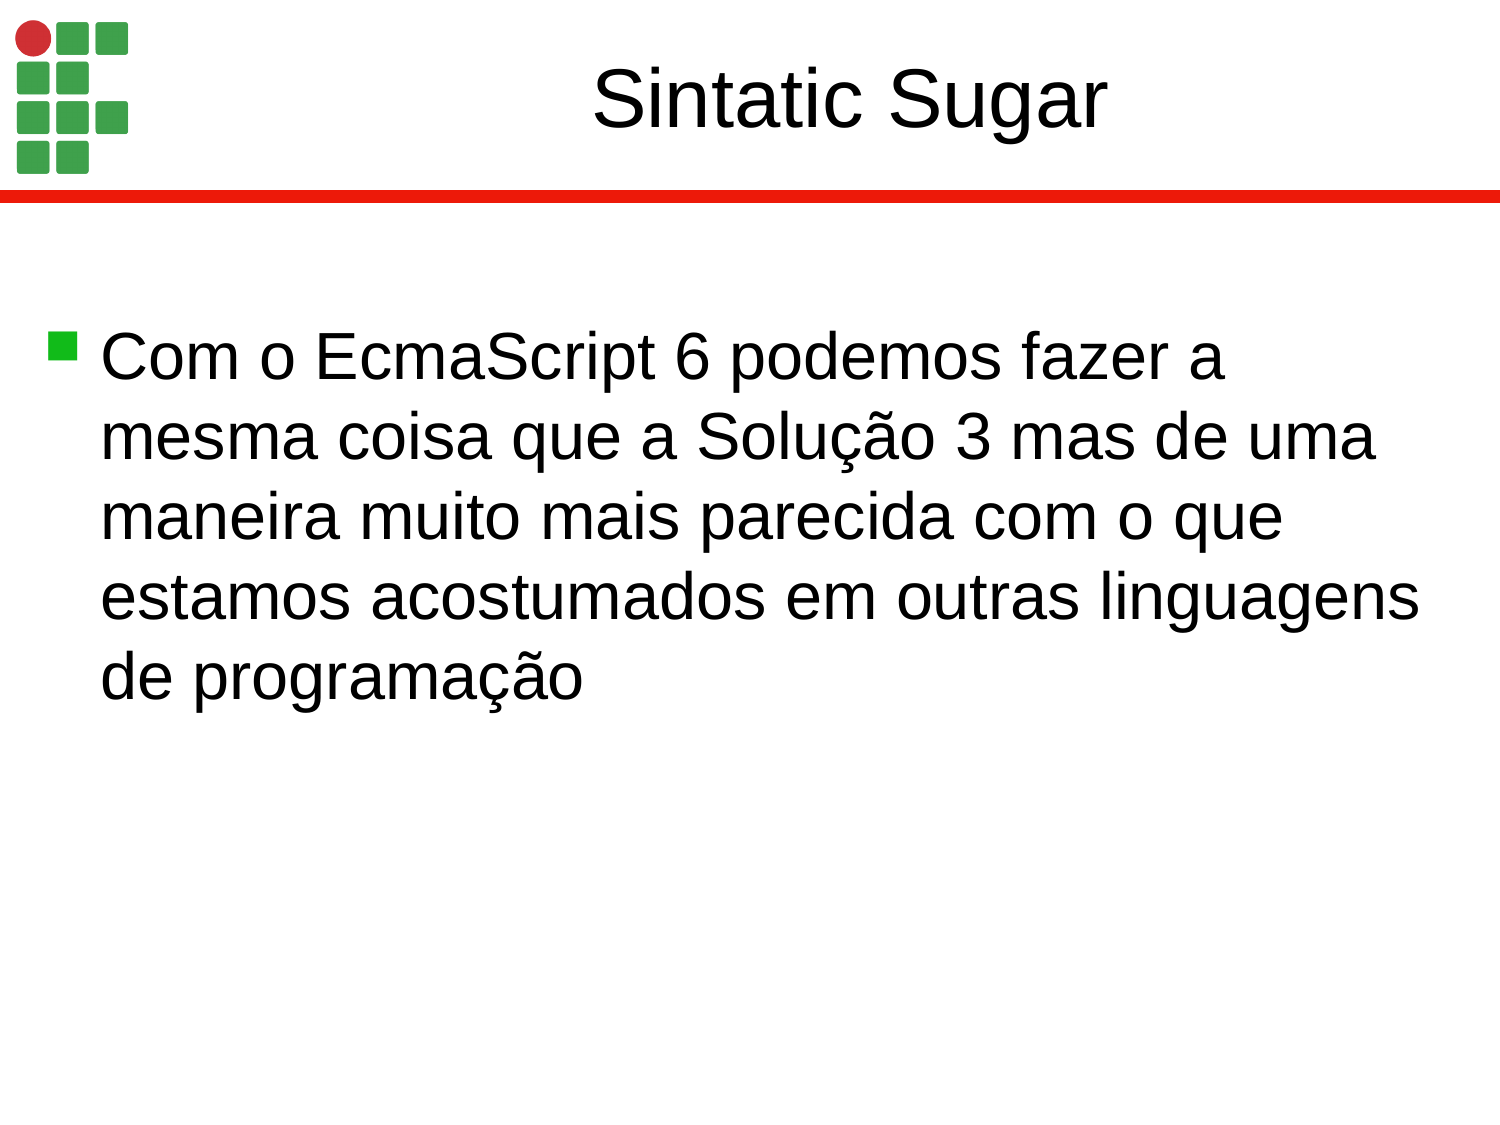

# Sintatic Sugar
Com o EcmaScript 6 podemos fazer a mesma coisa que a Solução 3 mas de uma maneira muito mais parecida com o que estamos acostumados em outras linguagens de programação